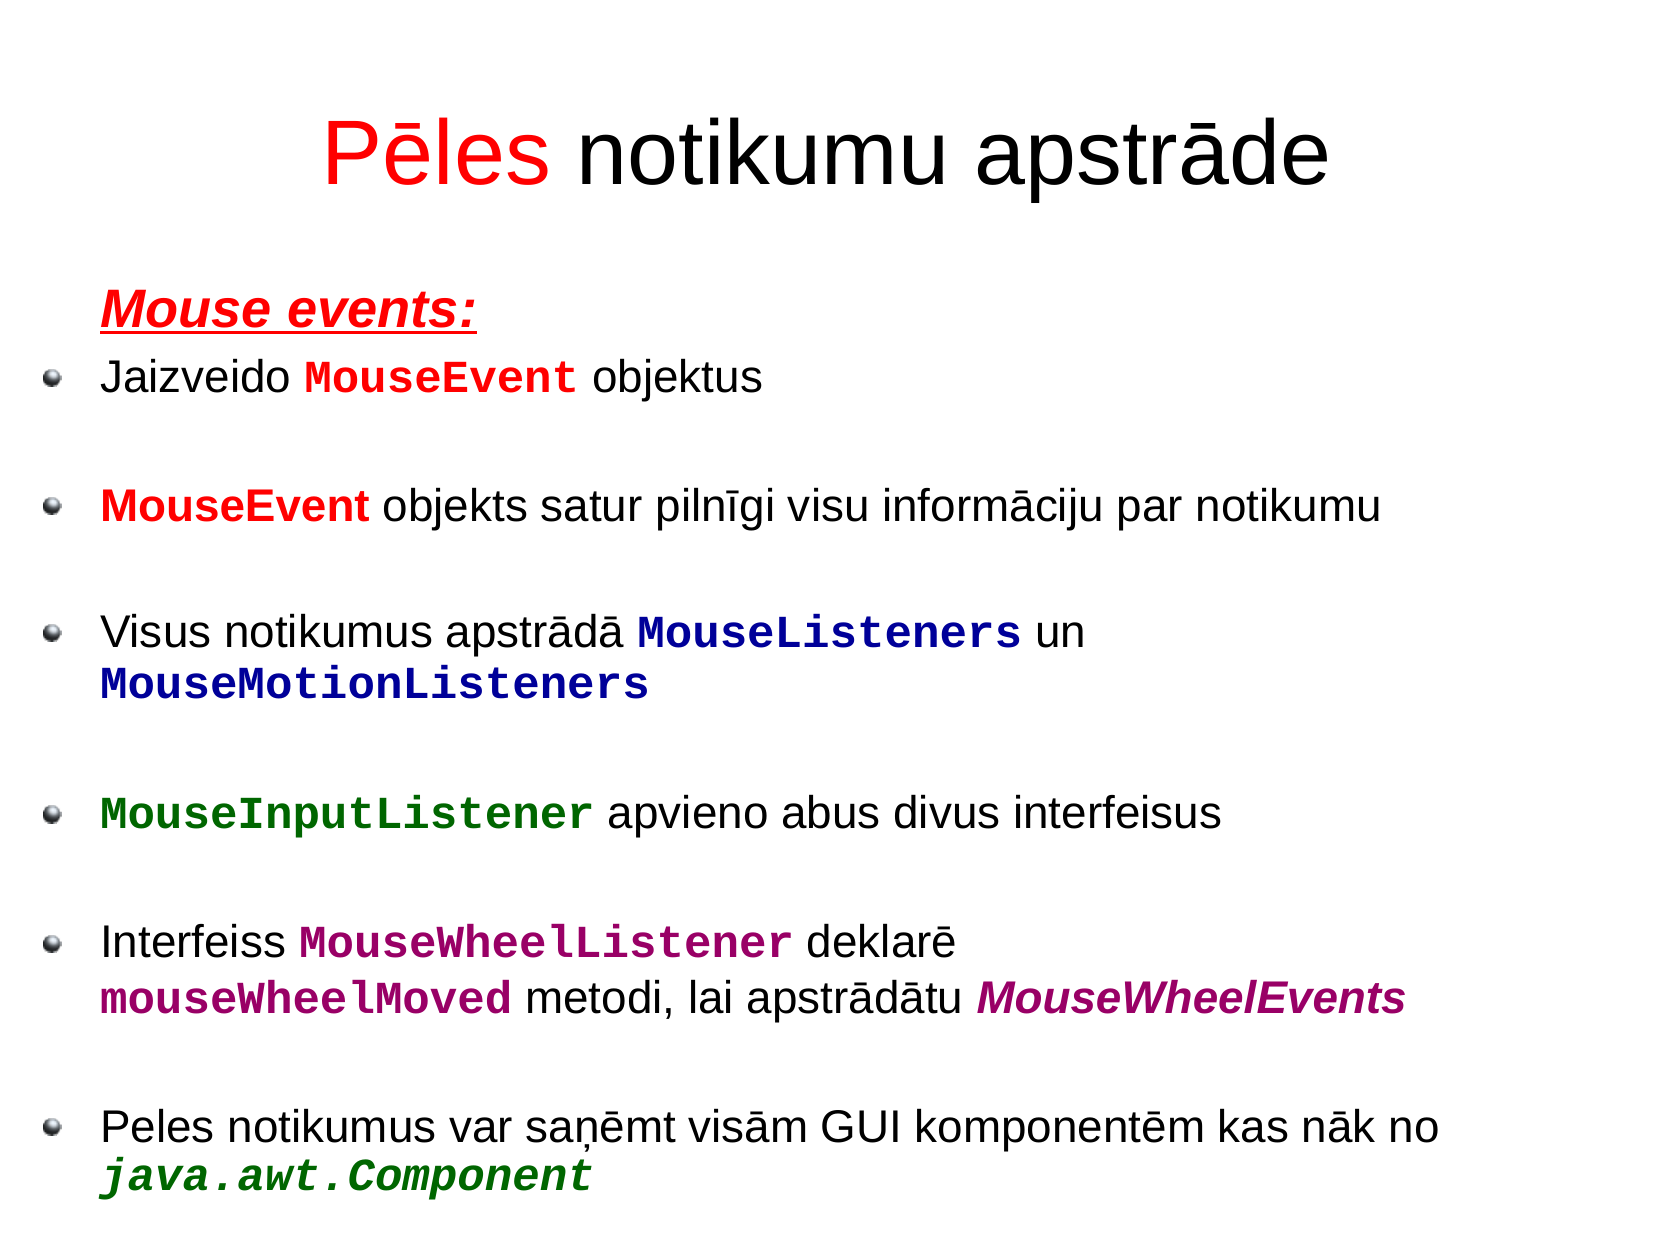

# Pēles notikumu apstrāde
Mouse events:
Jaizveido MouseEvent objektus
MouseEvent objekts satur pilnīgi visu informāciju par notikumu
Visus notikumus apstrādā MouseListeners un MouseMotionListeners
MouseInputListener apvieno abus divus interfeisus
Interfeiss MouseWheelListener deklarē mouseWheelMoved metodi, lai apstrādātu MouseWheelEvents
Peles notikumus var saņēmt visām GUI komponentēm kas nāk no java.awt.Component